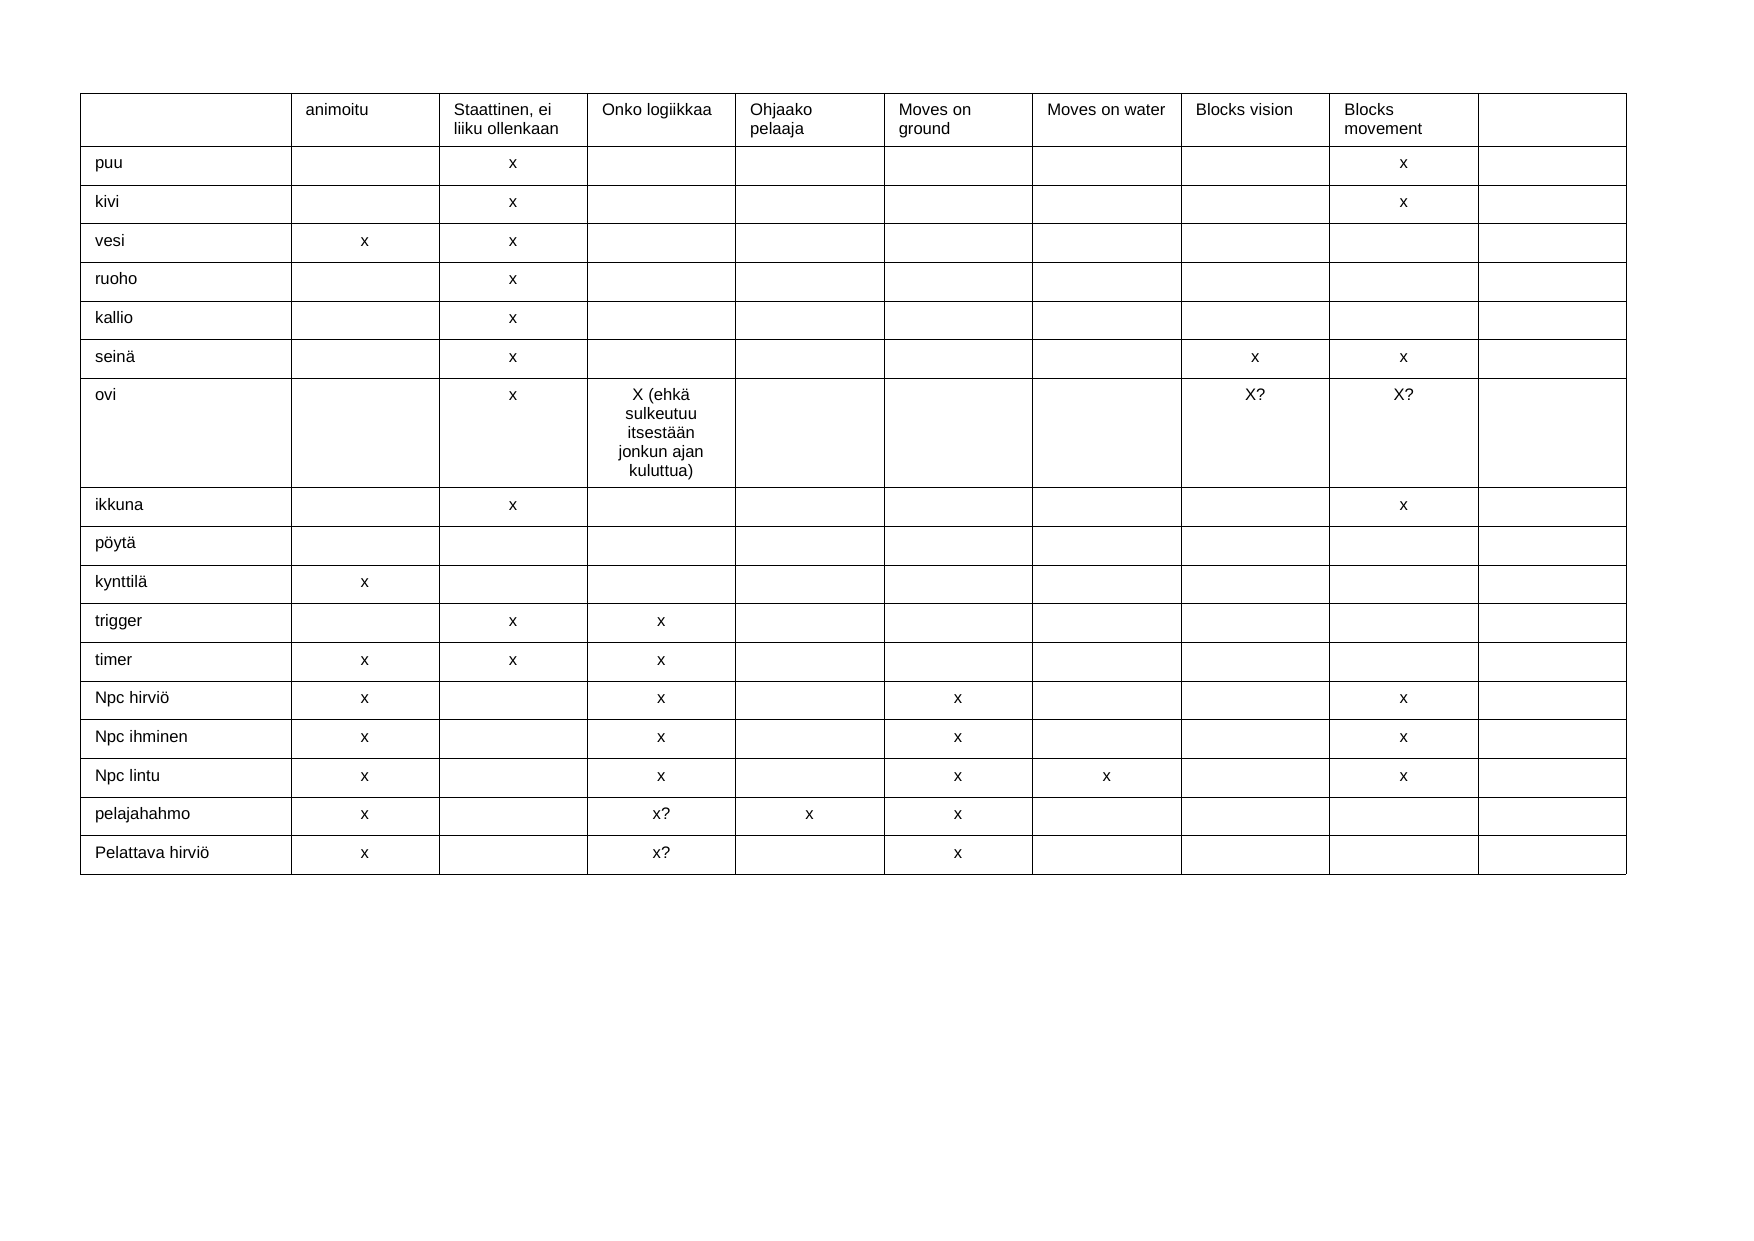

| | animoitu | Staattinen, ei liiku ollenkaan | Onko logiikkaa | Ohjaako pelaaja | Moves on ground | Moves on water | Blocks vision | Blocks movement | |
| --- | --- | --- | --- | --- | --- | --- | --- | --- | --- |
| puu | | x | | | | | | x | |
| kivi | | x | | | | | | x | |
| vesi | x | x | | | | | | | |
| ruoho | | x | | | | | | | |
| kallio | | x | | | | | | | |
| seinä | | x | | | | | x | x | |
| ovi | | x | X (ehkä sulkeutuu itsestään jonkun ajan kuluttua) | | | | X? | X? | |
| ikkuna | | x | | | | | | x | |
| pöytä | | | | | | | | | |
| kynttilä | x | | | | | | | | |
| trigger | | x | x | | | | | | |
| timer | x | x | x | | | | | | |
| Npc hirviö | x | | x | | x | | | x | |
| Npc ihminen | x | | x | | x | | | x | |
| Npc lintu | x | | x | | x | x | | x | |
| pelajahahmo | x | | x? | x | x | | | | |
| Pelattava hirviö | x | | x? | | x | | | | |